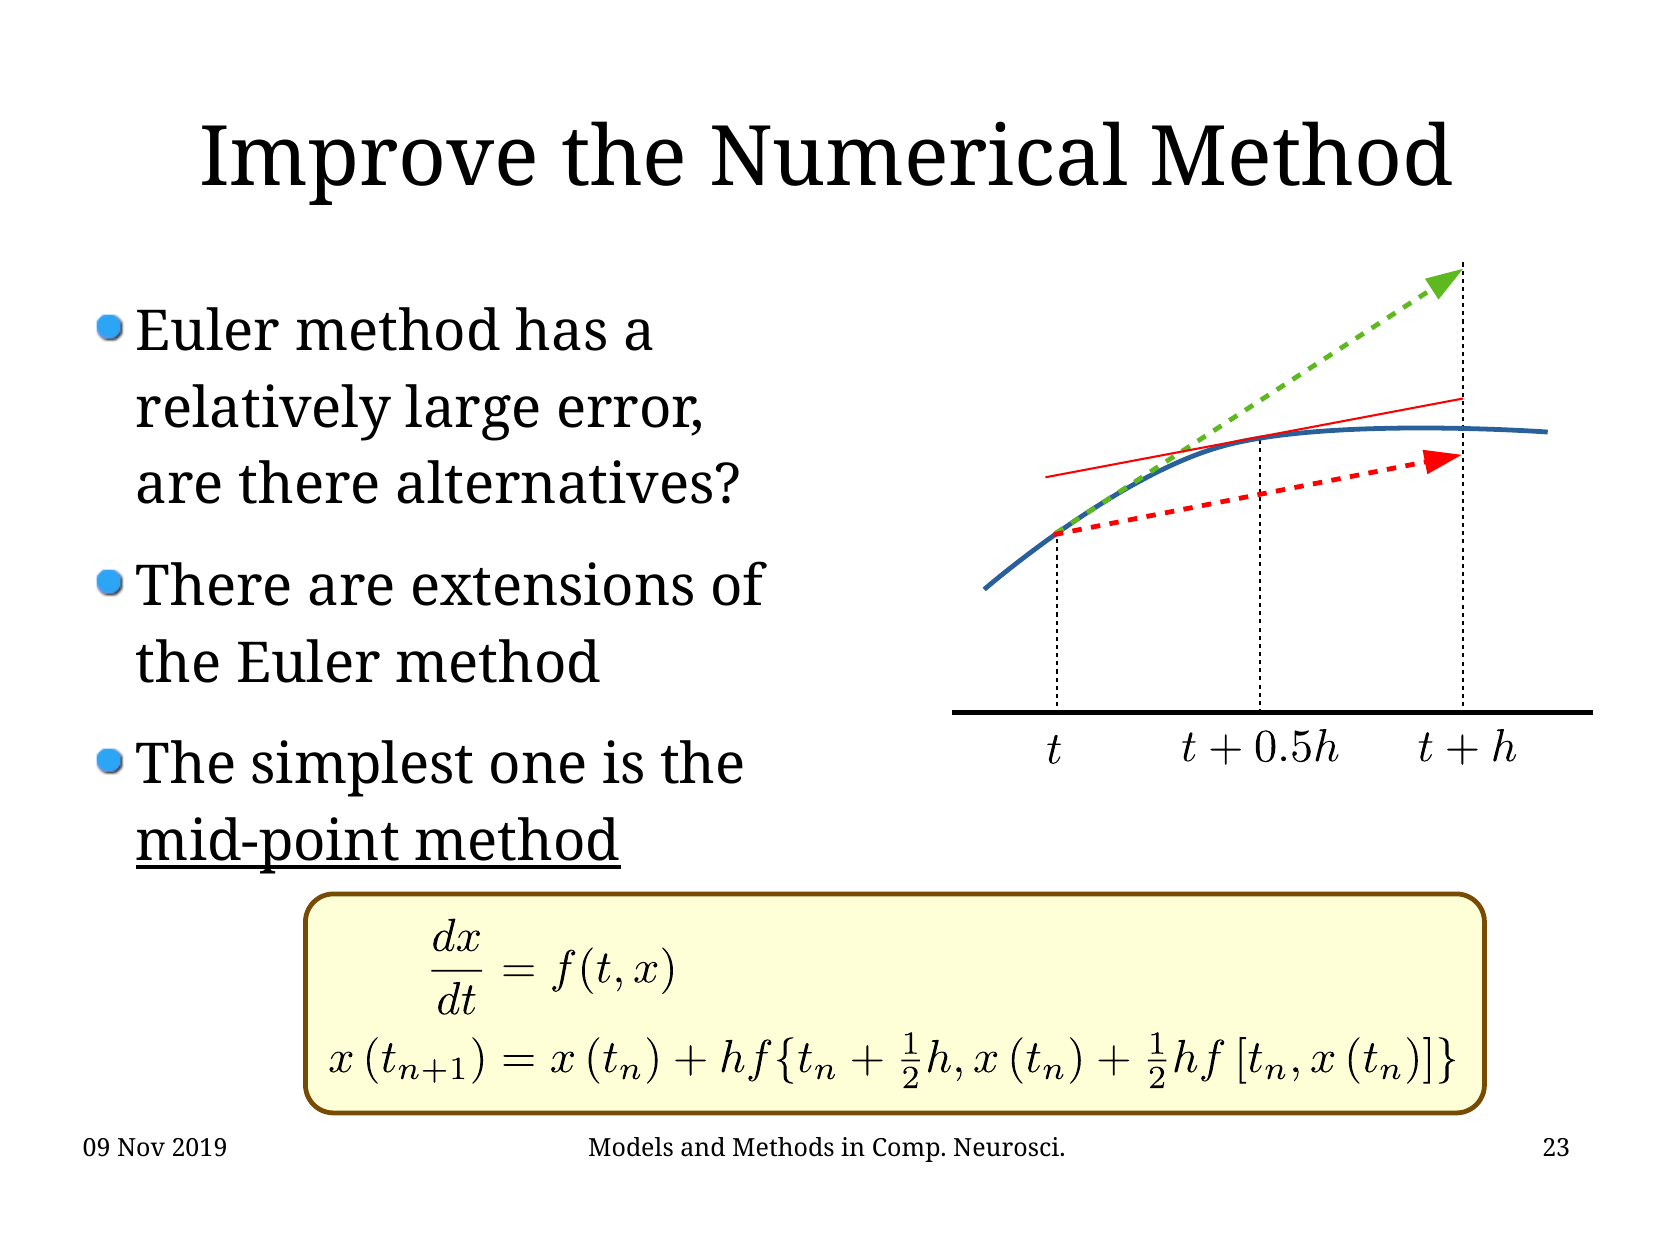

# Improve the Numerical Method
Euler method has a relatively large error, are there alternatives?
There are extensions of the Euler method
The simplest one is the mid-point method
09 Nov 2019
Models and Methods in Comp. Neurosci.
23